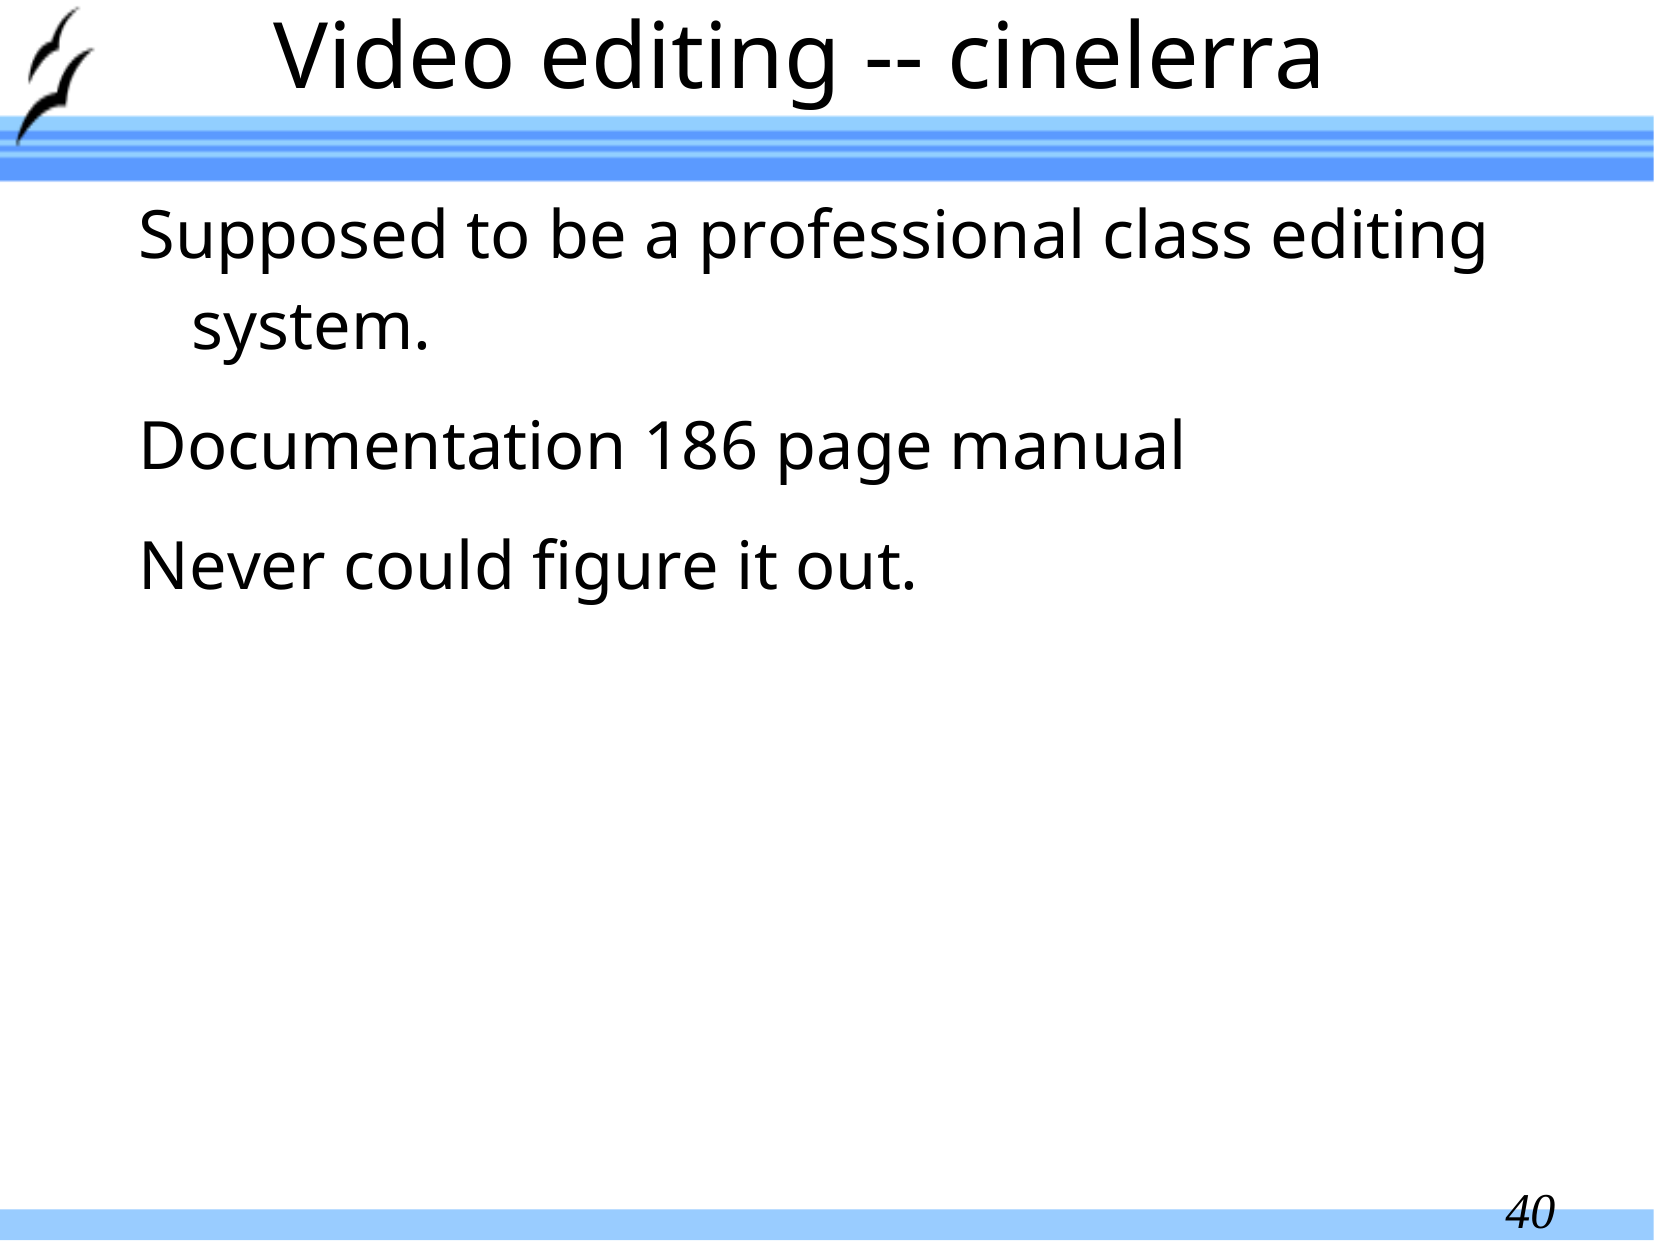

# Video editing -- cinelerra
Supposed to be a professional class editing system.
Documentation 186 page manual
Never could figure it out.